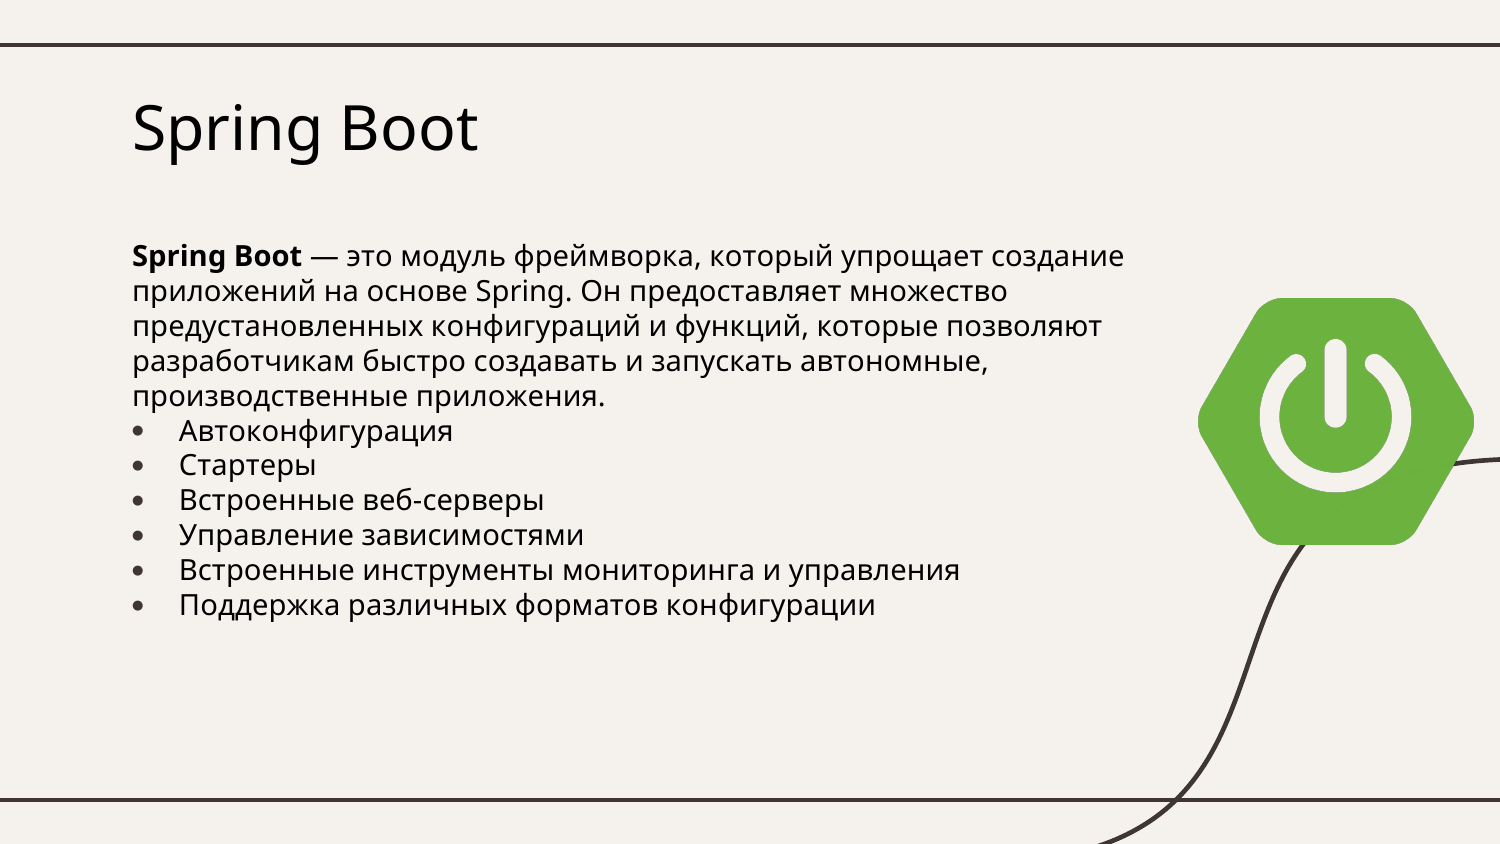

Spring Boot​
# Spring Boot — это модуль фреймворка, который упрощает создание приложений на основе Spring. Он предоставляет множество предустановленных конфигураций и функций, которые позволяют разработчикам быстро создавать и запускать автономные, производственные приложения.
Автоконфигурация
Стартеры
Встроенные веб-серверы
Управление зависимостями
Встроенные инструменты мониторинга и управления
Поддержка различных форматов конфигурации